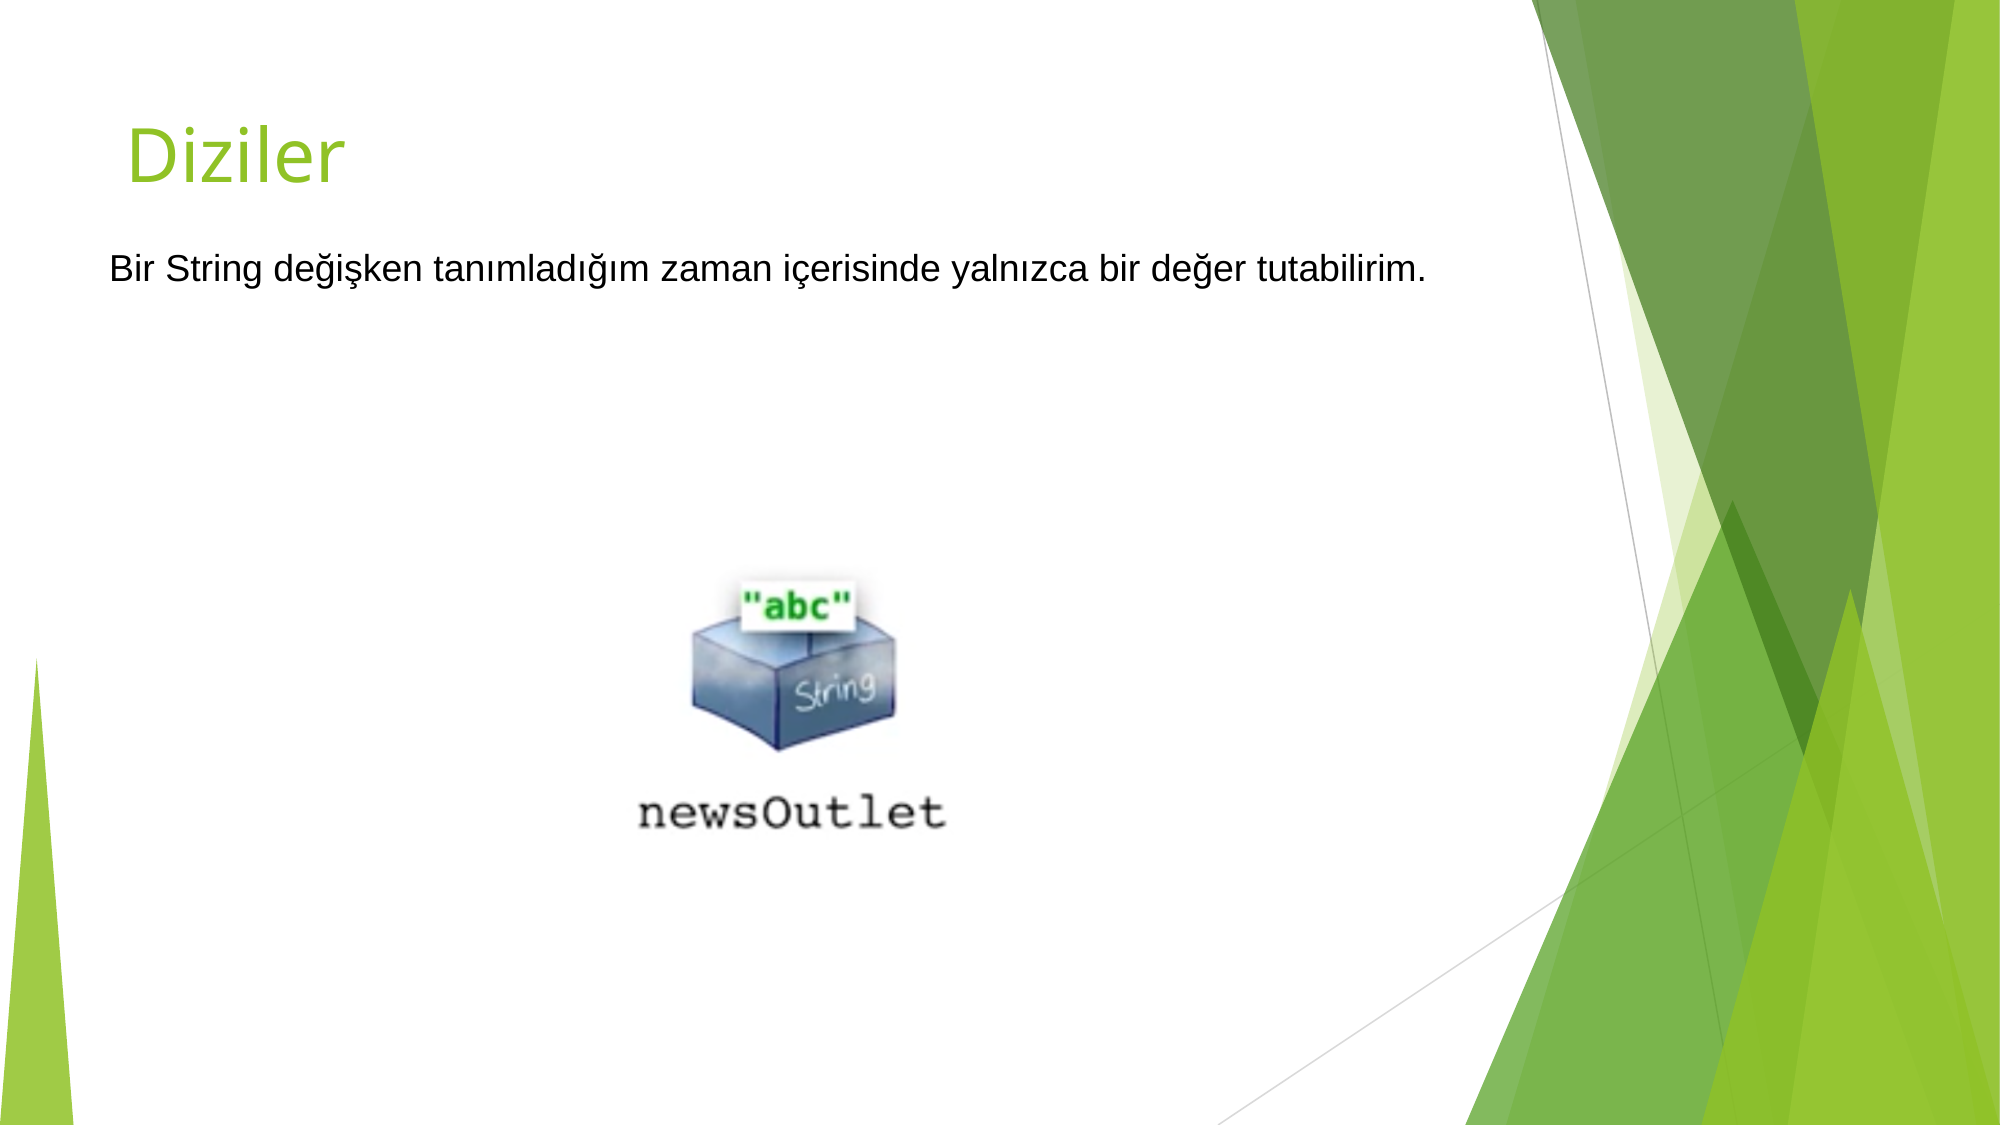

# Diziler
Bir String değişken tanımladığım zaman içerisinde yalnızca bir değer tutabilirim.